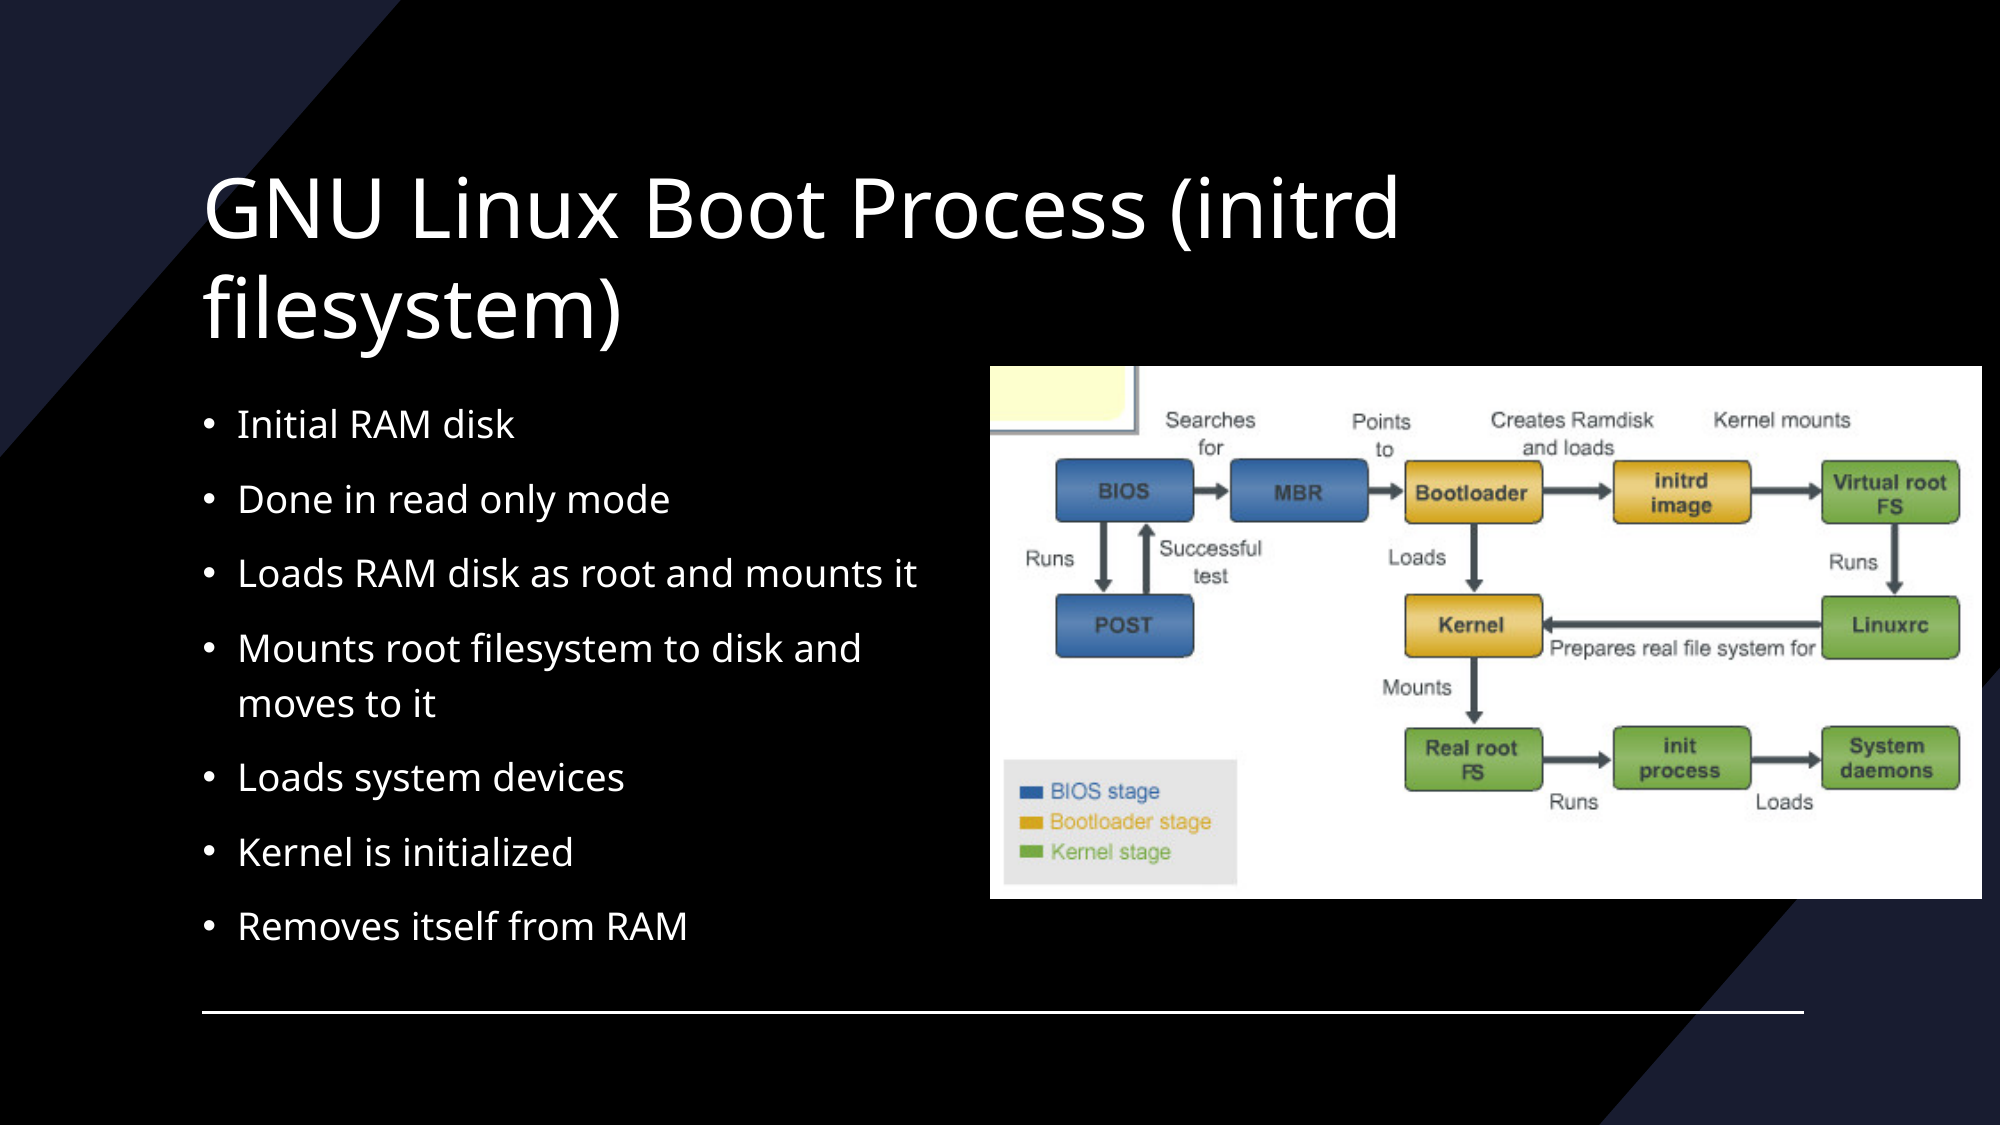

# GNU Linux Boot Process (initrd filesystem)
Initial RAM disk
Done in read only mode
Loads RAM disk as root and mounts it
Mounts root filesystem to disk and moves to it
Loads system devices
Kernel is initialized
Removes itself from RAM